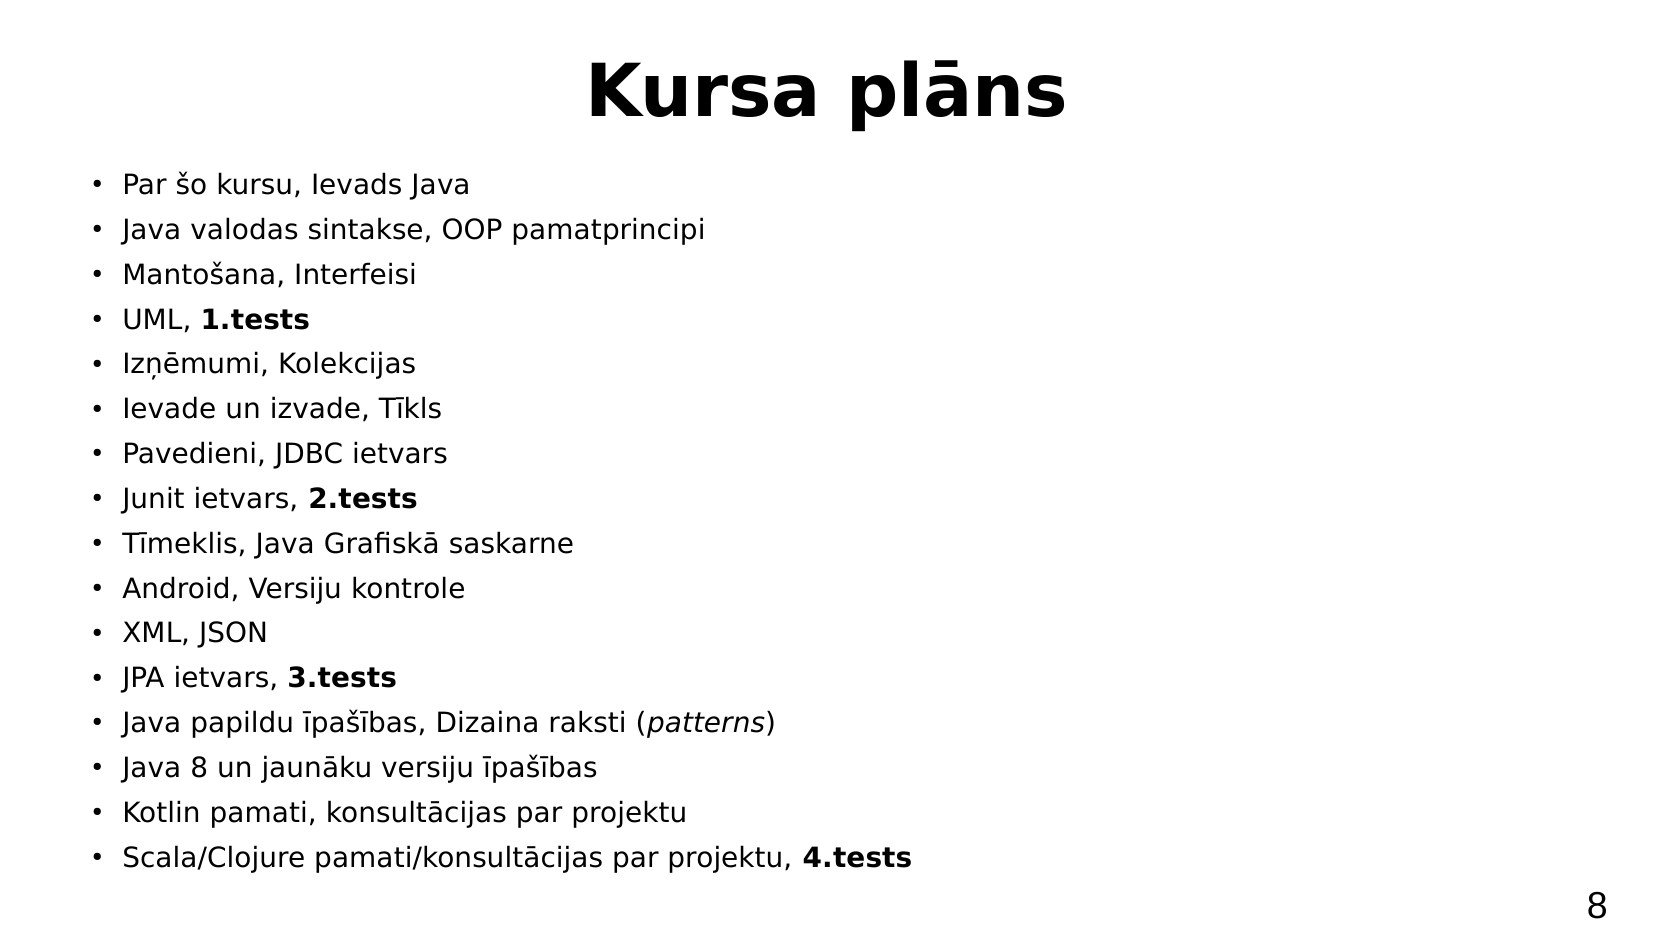

# Kursa plāns
Par šo kursu, Ievads Java
Java valodas sintakse, OOP pamatprincipi
Mantošana, Interfeisi
UML, 1.tests
Izņēmumi, Kolekcijas
Ievade un izvade, Tīkls
Pavedieni, JDBC ietvars
Junit ietvars, 2.tests
Tīmeklis, Java Grafiskā saskarne
Android, Versiju kontrole
XML, JSON
JPA ietvars, 3.tests
Java papildu īpašības, Dizaina raksti (patterns)
Java 8 un jaunāku versiju īpašības
Kotlin pamati, konsultācijas par projektu
Scala/Clojure pamati/konsultācijas par projektu, 4.tests